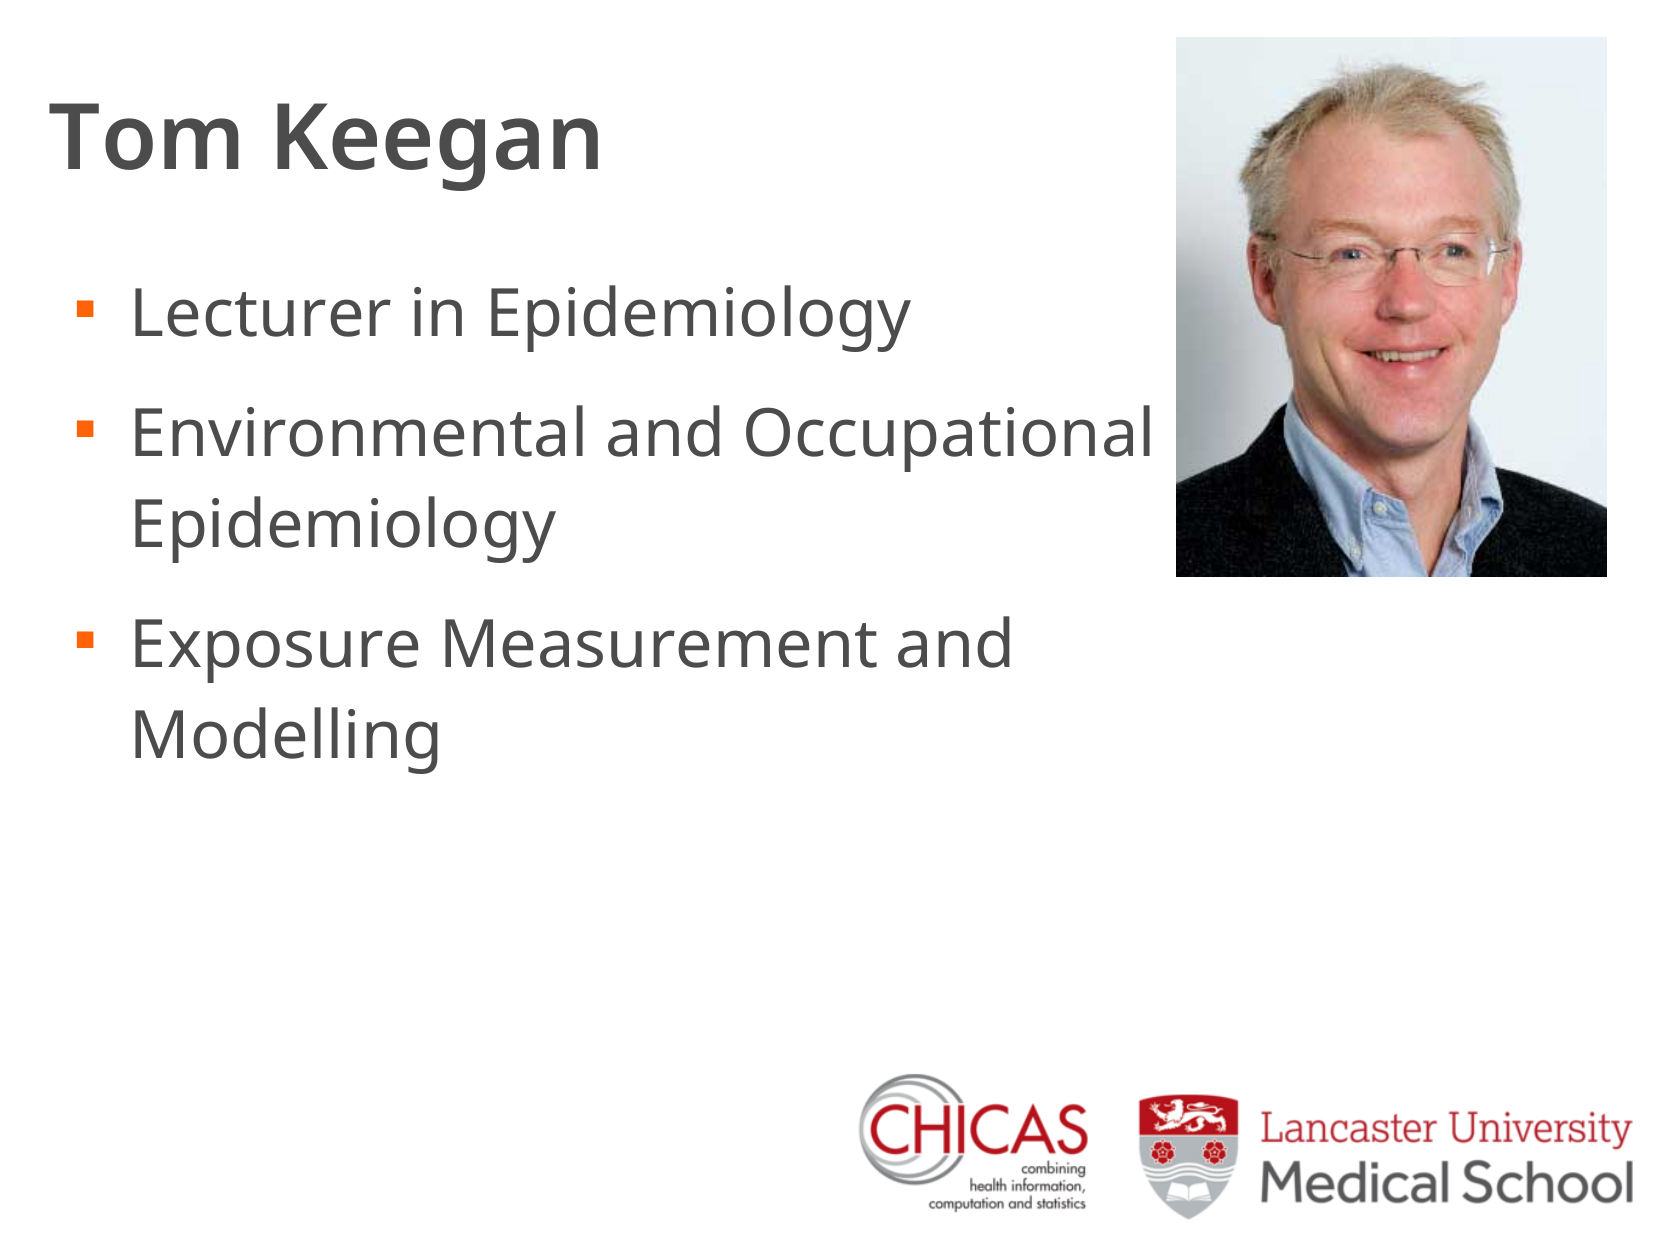

# Tom Keegan
Lecturer in Epidemiology
Environmental and Occupational Epidemiology
Exposure Measurement and Modelling